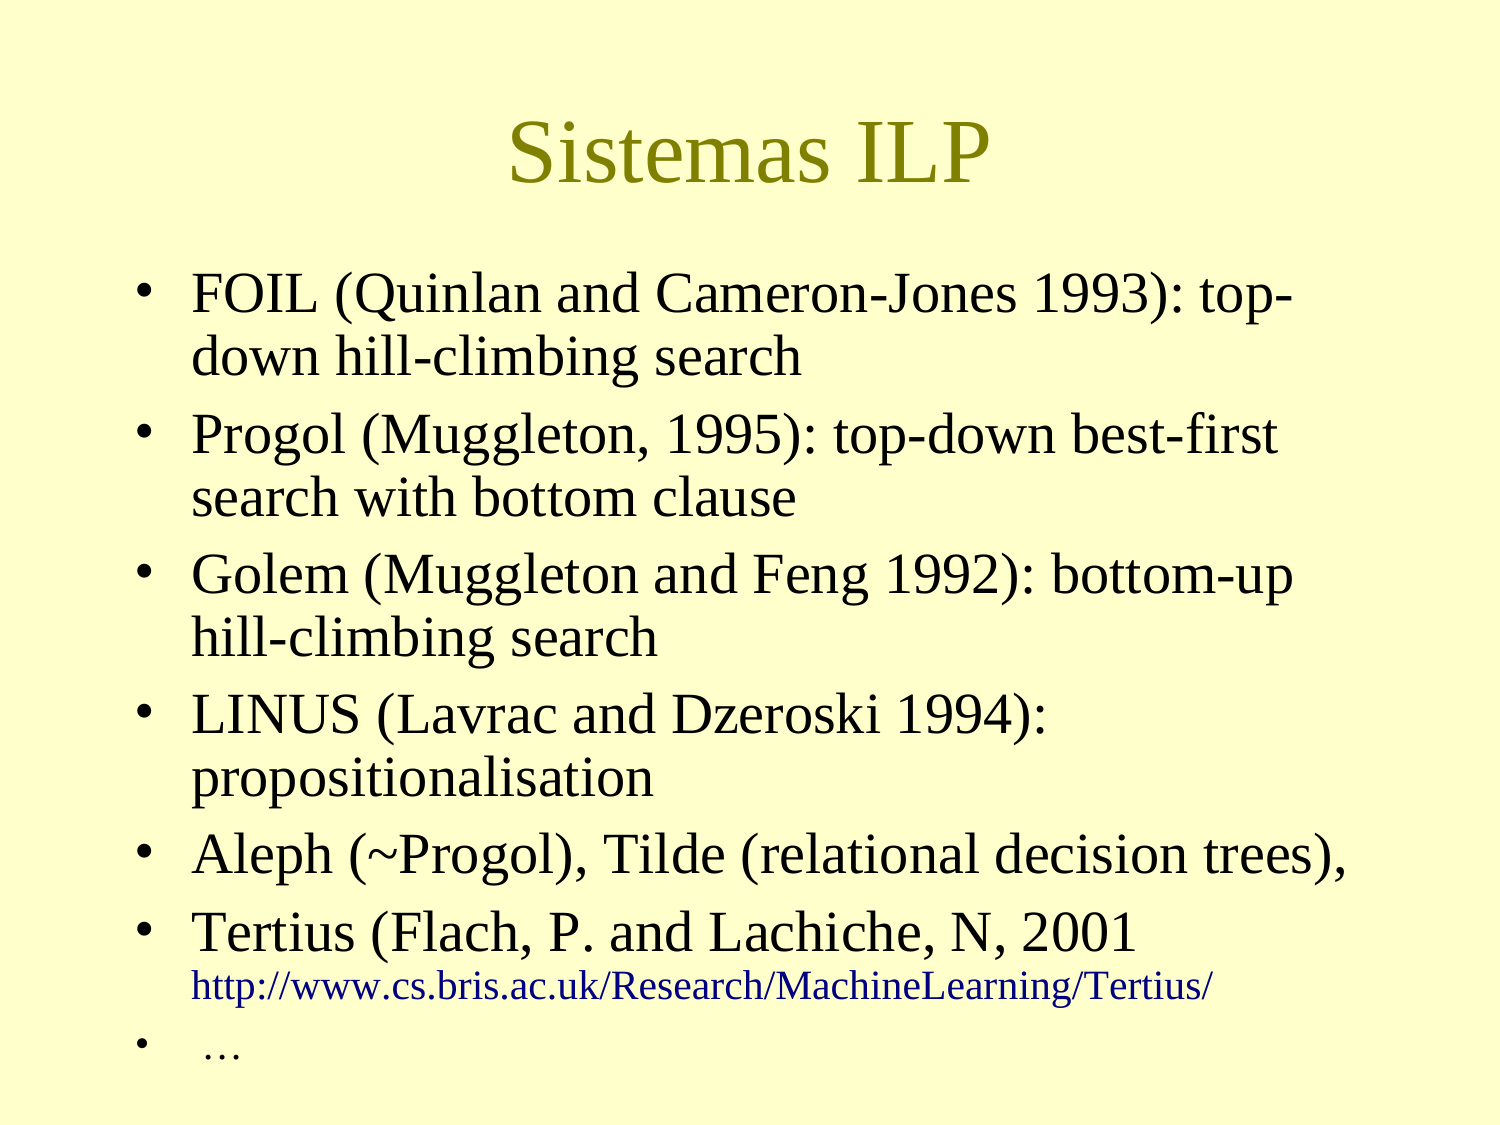

# Sistemas ILP
FOIL (Quinlan and Cameron-Jones 1993): top-down hill-climbing search
Progol (Muggleton, 1995): top-down best-first search with bottom clause
Golem (Muggleton and Feng 1992): bottom-up hill-climbing search
LINUS (Lavrac and Dzeroski 1994): propositionalisation
Aleph (~Progol), Tilde (relational decision trees),
Tertius (Flach, P. and Lachiche, N, 2001 http://www.cs.bris.ac.uk/Research/MachineLearning/Tertius/
 …